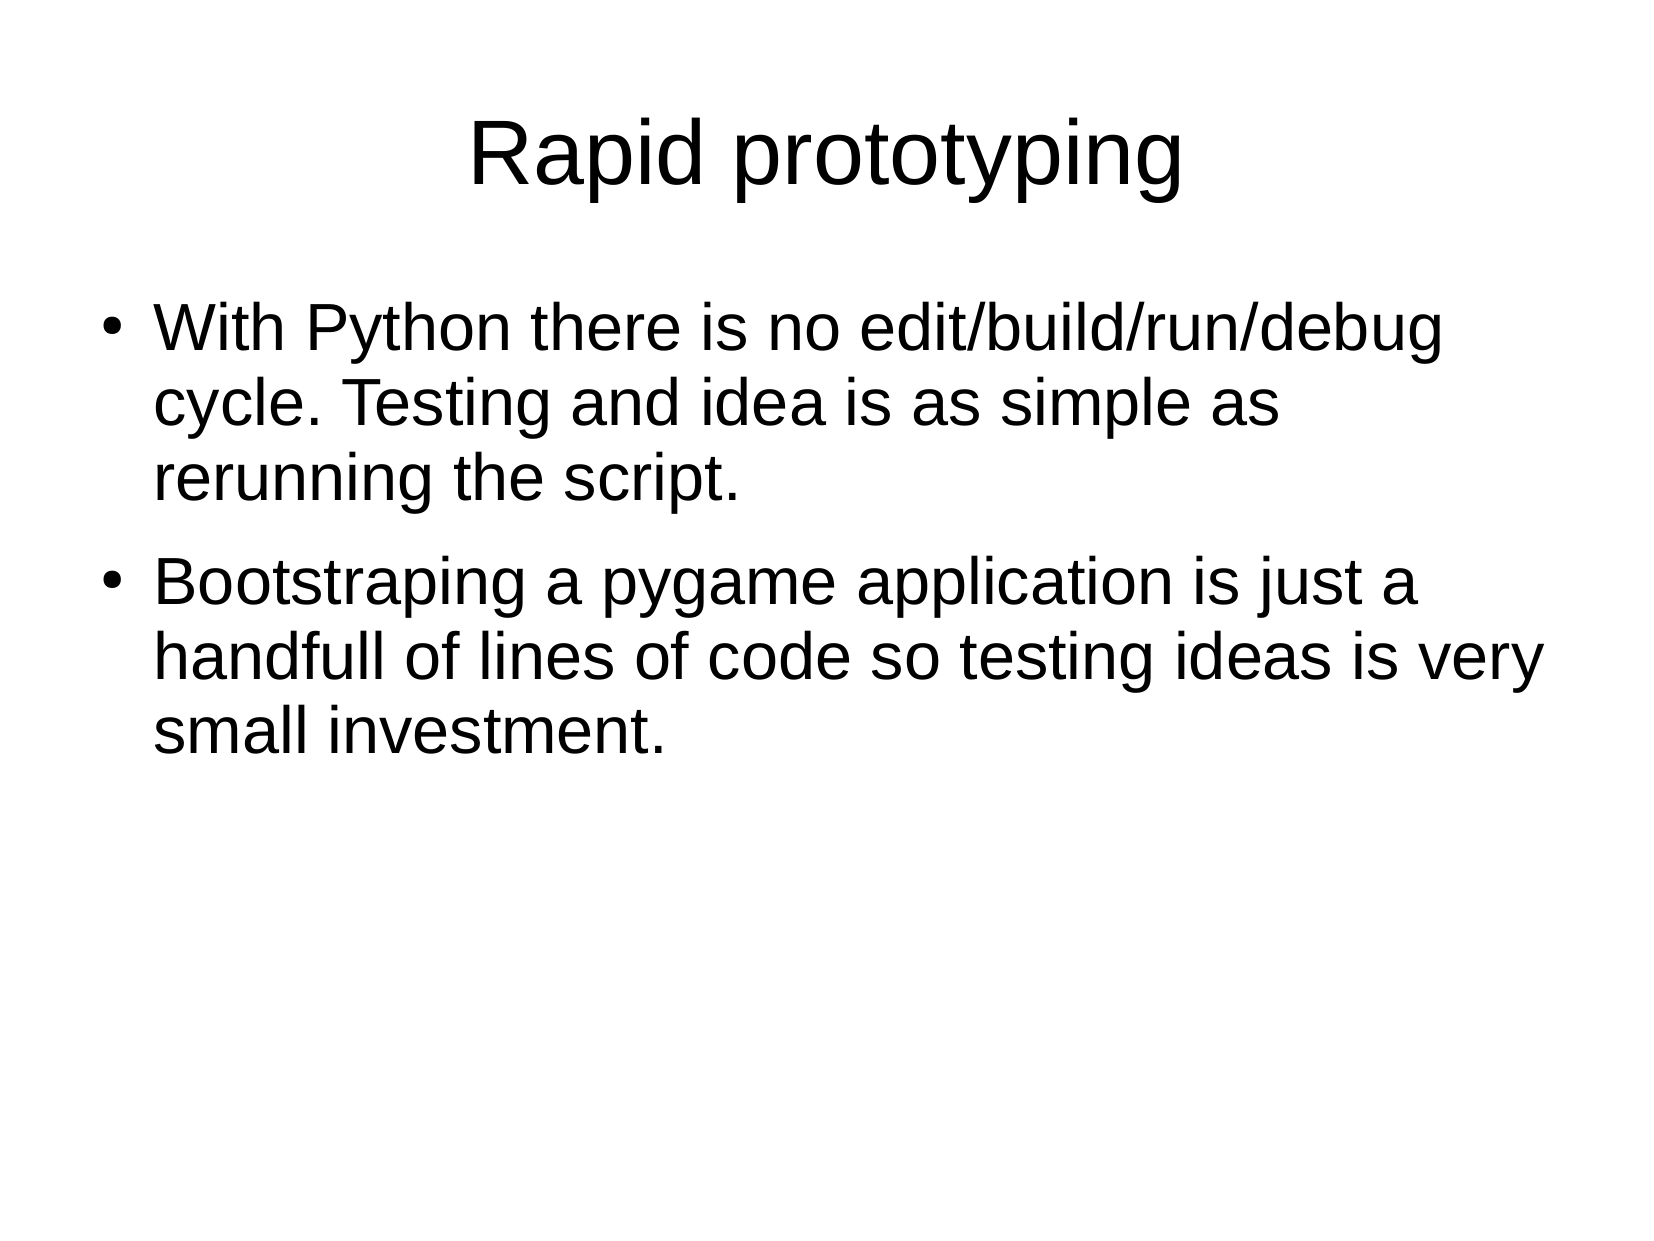

# Rapid prototyping
With Python there is no edit/build/run/debug cycle. Testing and idea is as simple as rerunning the script.
Bootstraping a pygame application is just a handfull of lines of code so testing ideas is very small investment.